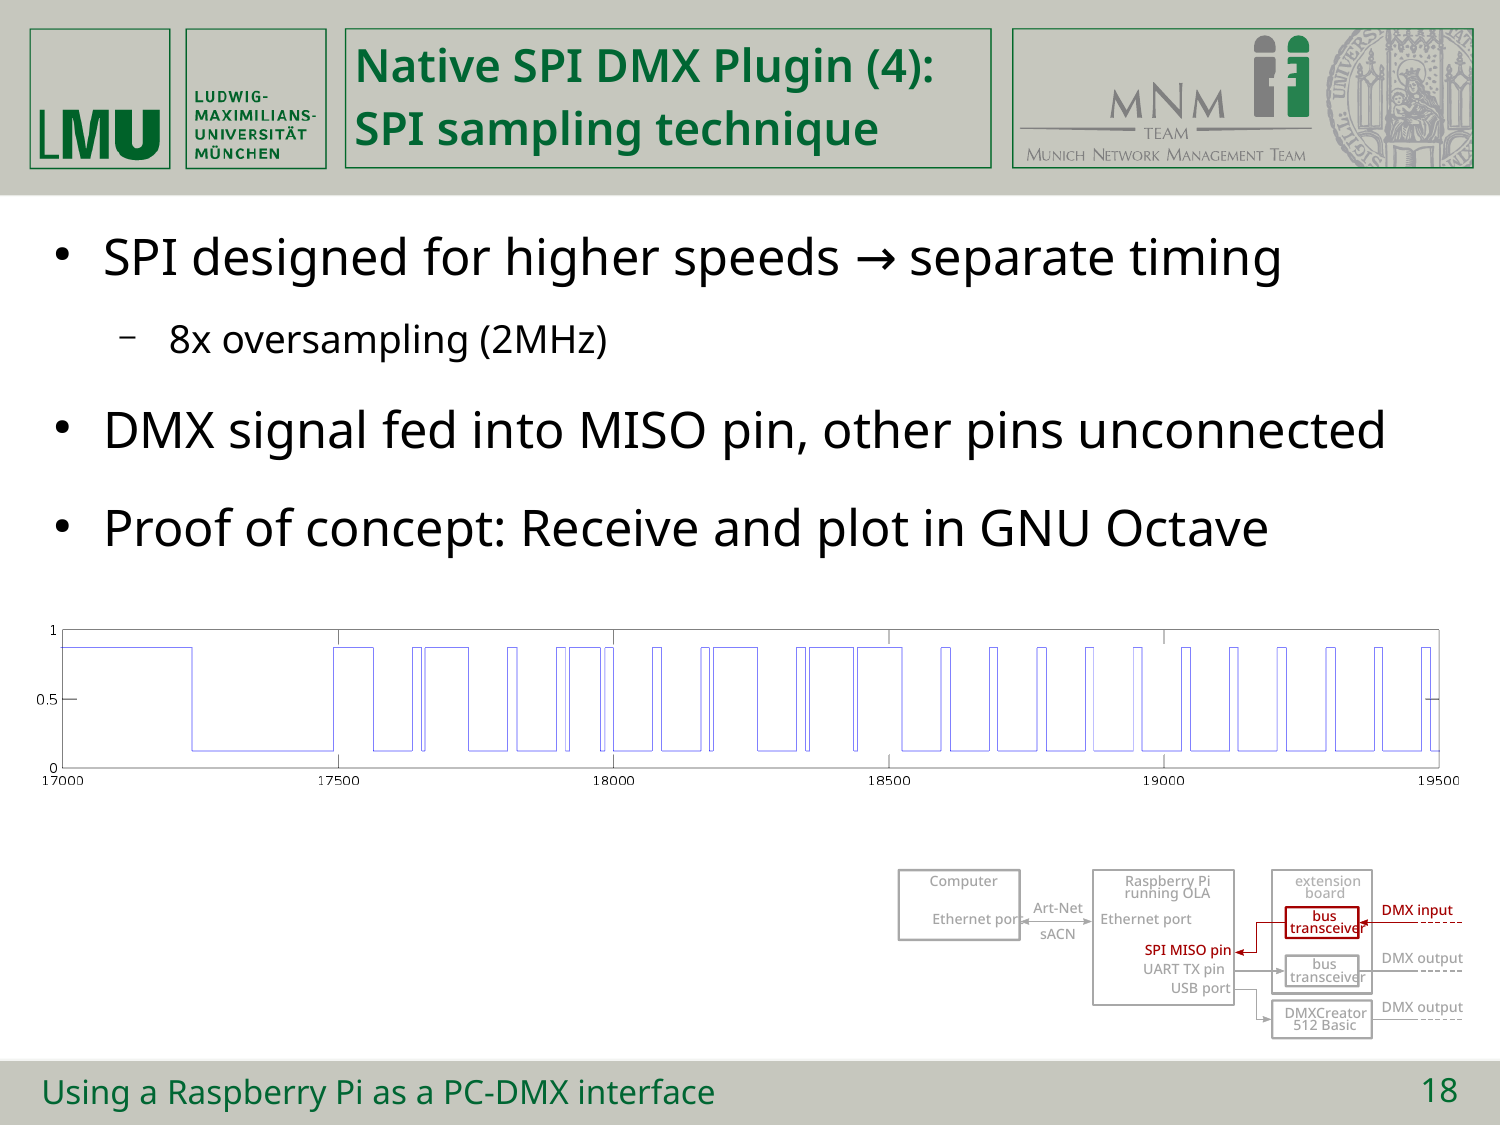

# Native SPI DMX Plugin (4): SPI sampling technique
SPI designed for higher speeds → separate timing
8x oversampling (2MHz)
DMX signal fed into MISO pin, other pins unconnected
Proof of concept: Receive and plot in GNU Octave
PC-DMX interface with Raspberry Pi
18